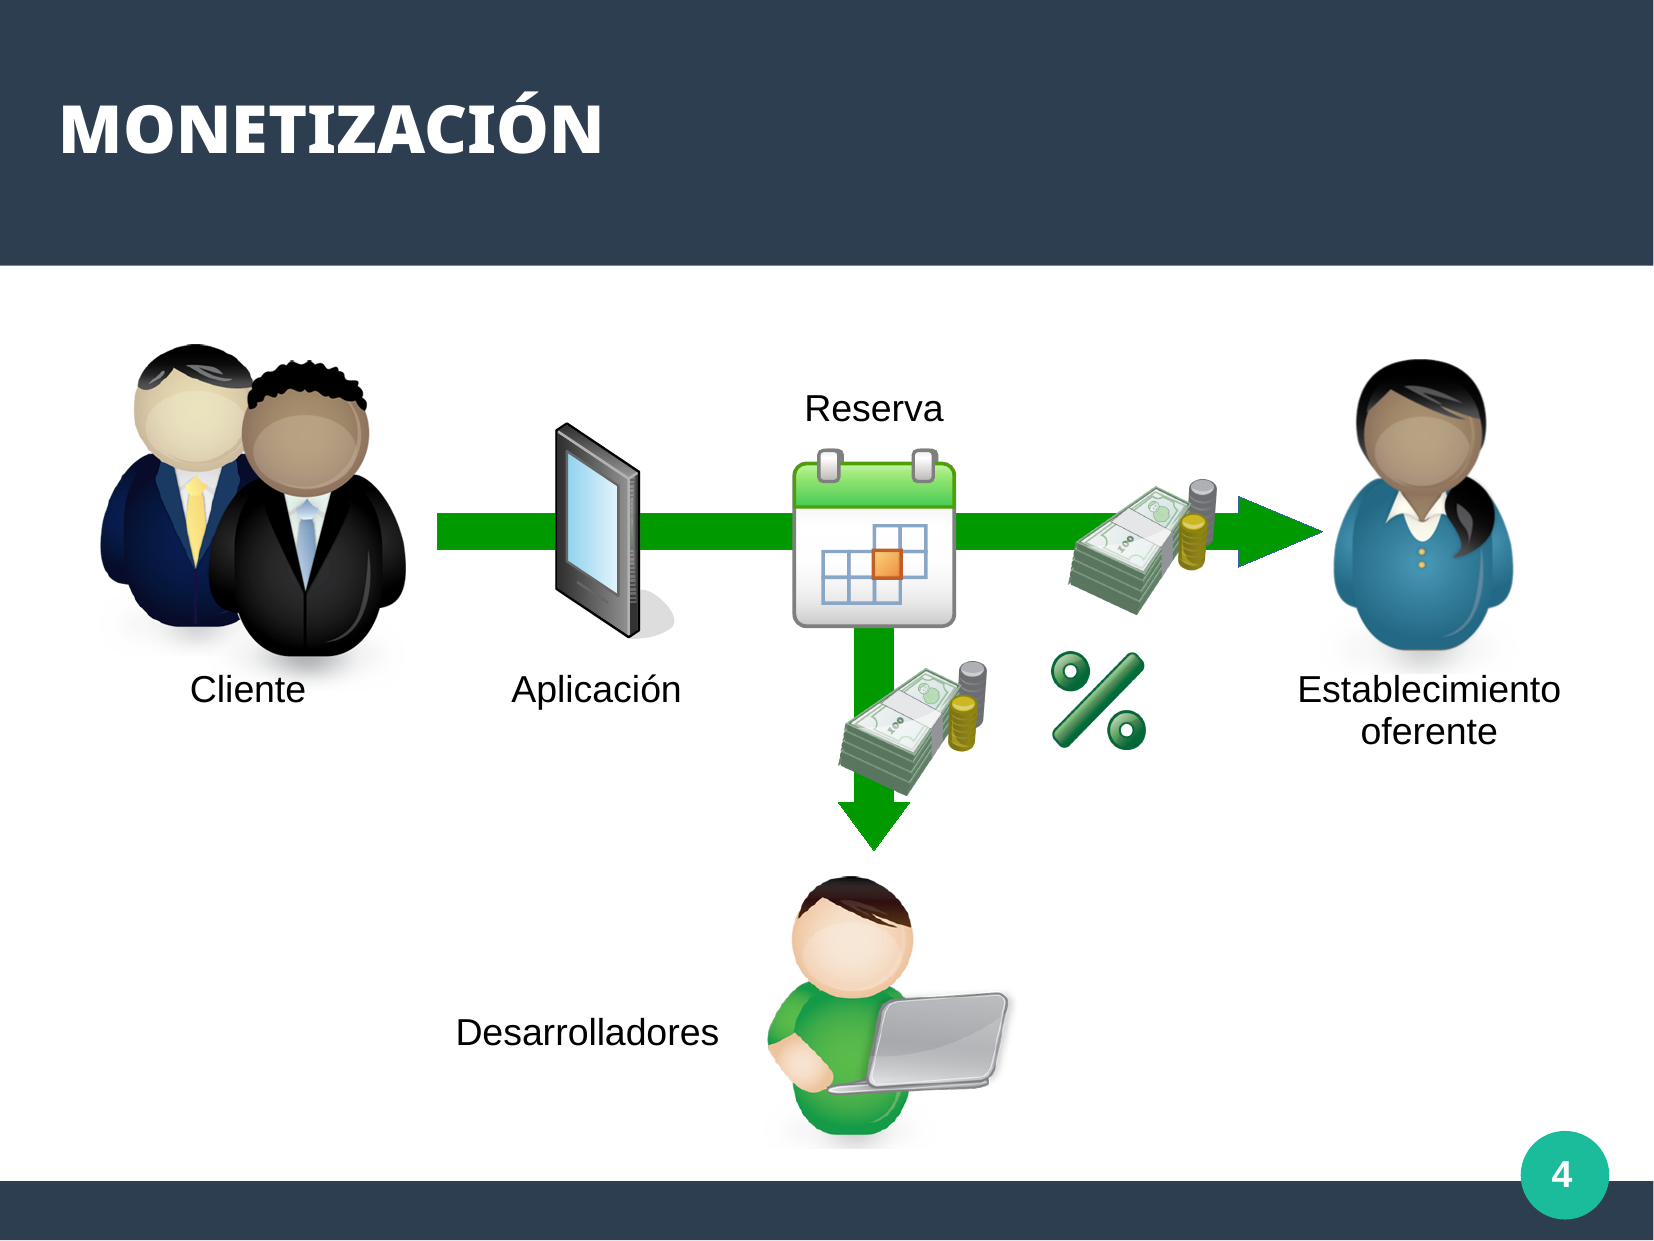

# MONETIZACIÓN
Reserva
Establecimiento oferente
Cliente
Aplicación
Desarrolladores